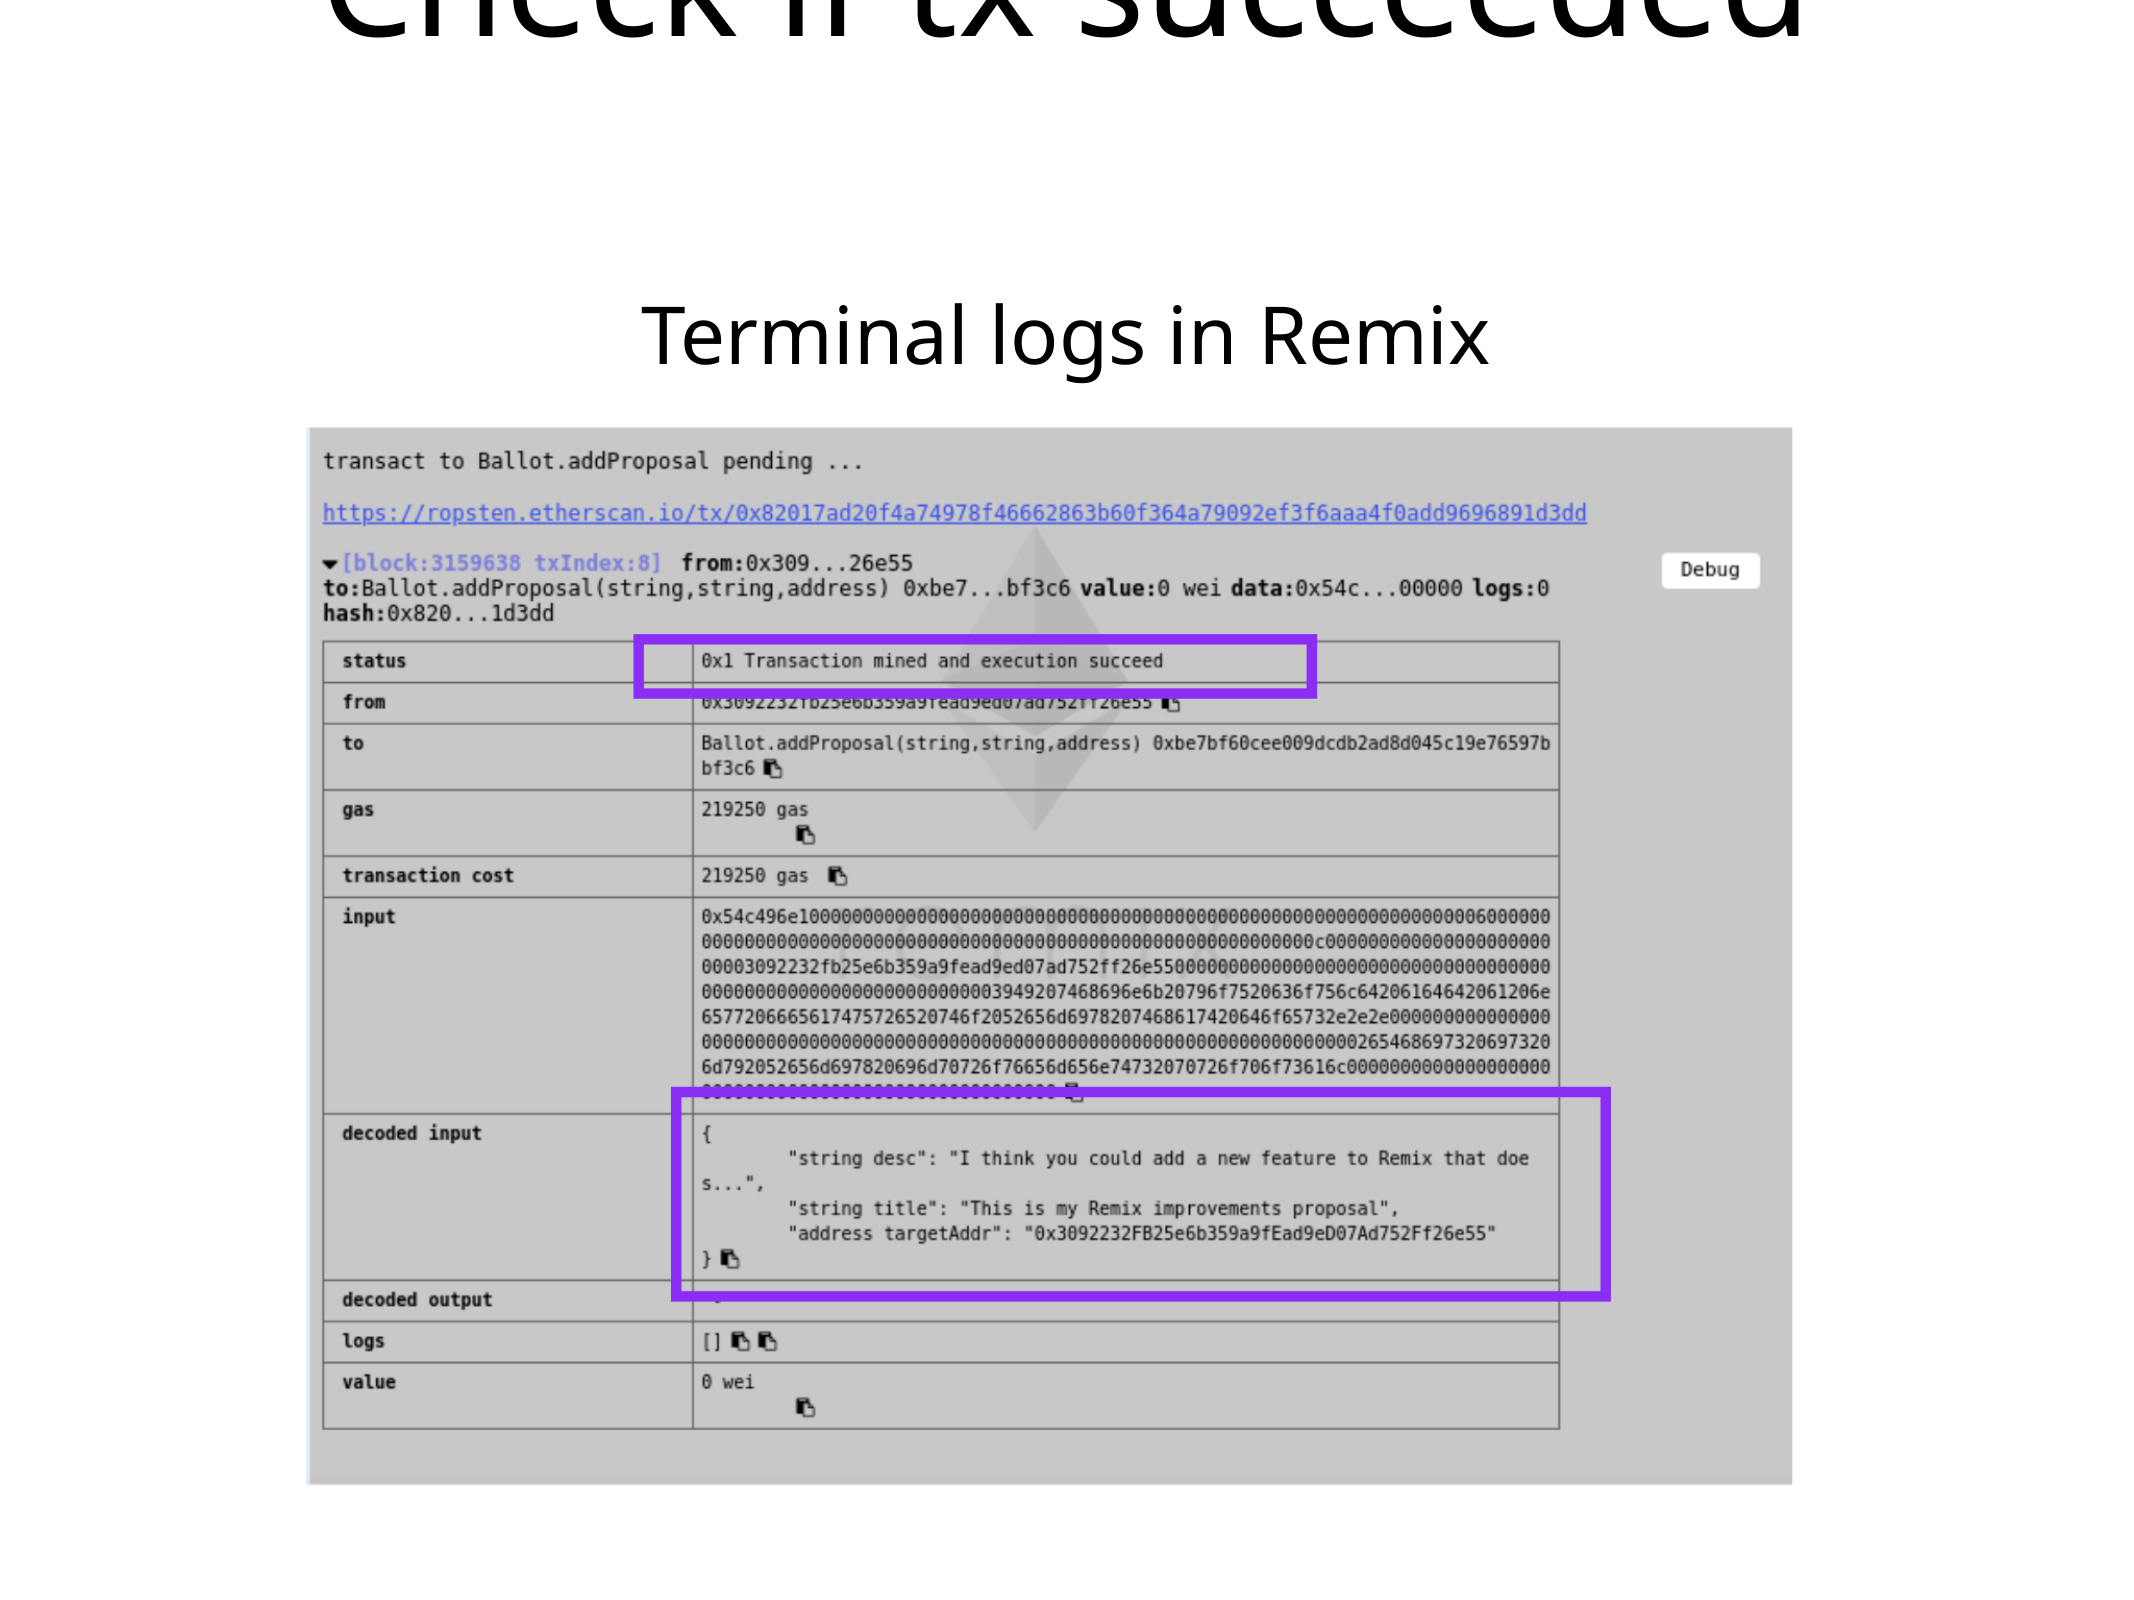

# Check if tx succeeded
Terminal logs in Remix
( when dependencies.js is the active file )